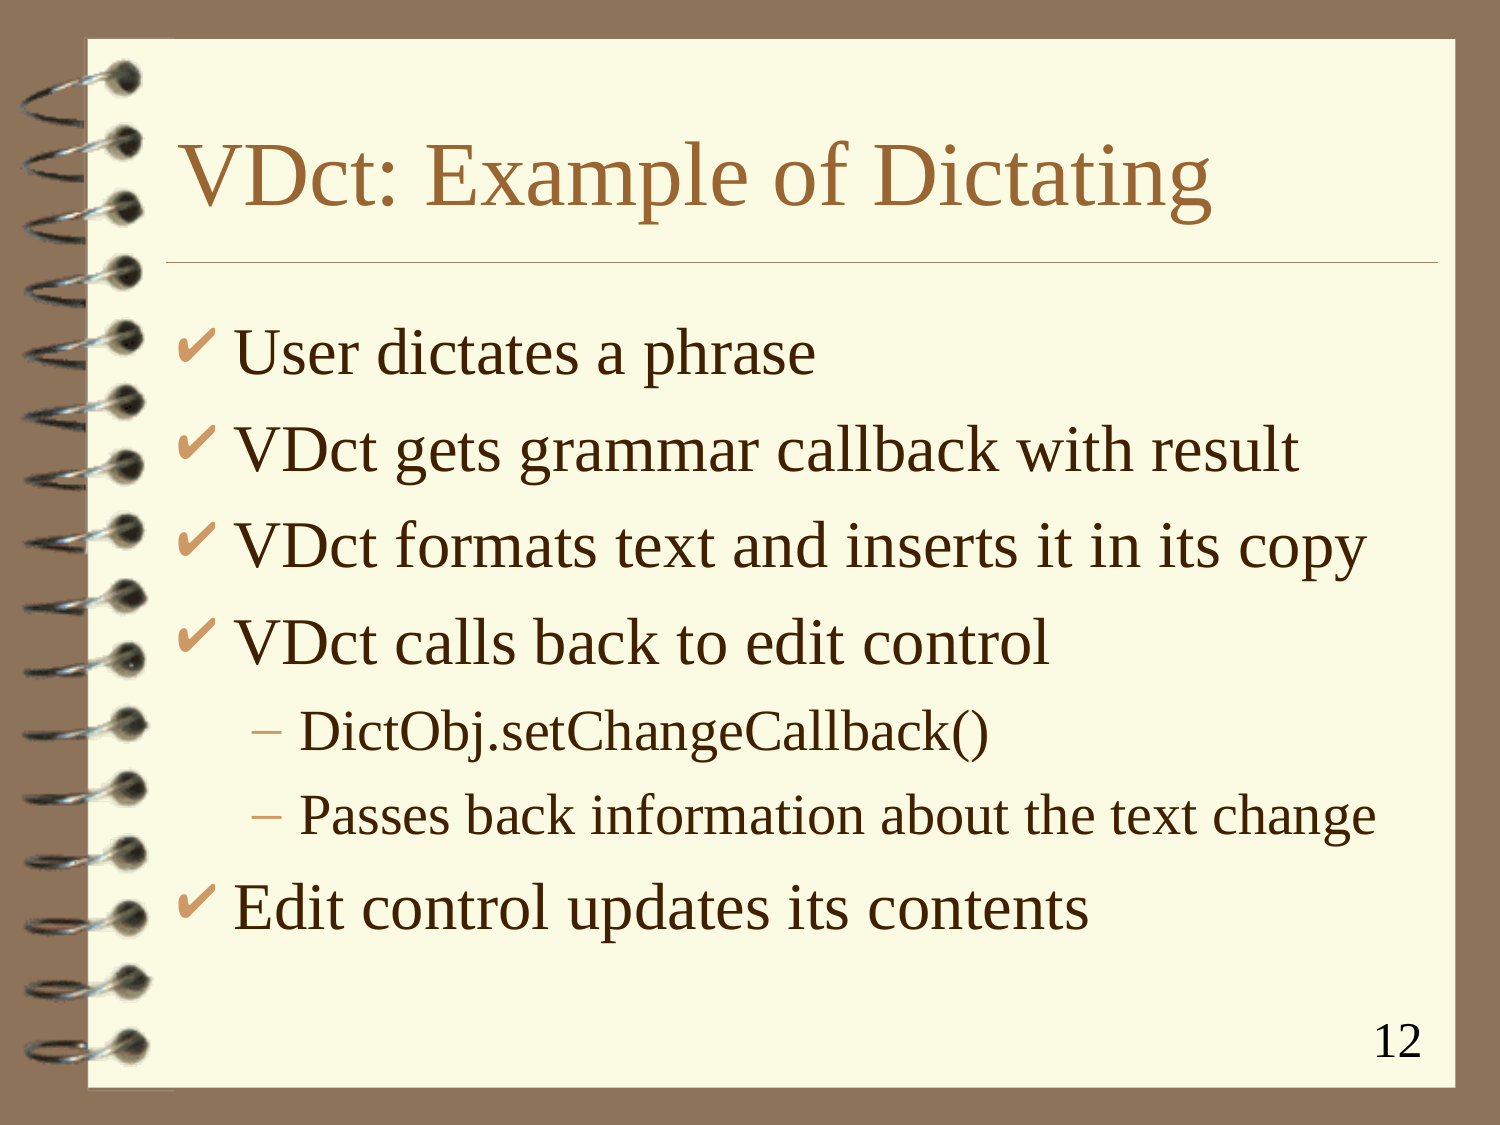

# VDct: Example of Dictating
User dictates a phrase
VDct gets grammar callback with result
VDct formats text and inserts it in its copy
VDct calls back to edit control
DictObj.setChangeCallback()
Passes back information about the text change
Edit control updates its contents
12